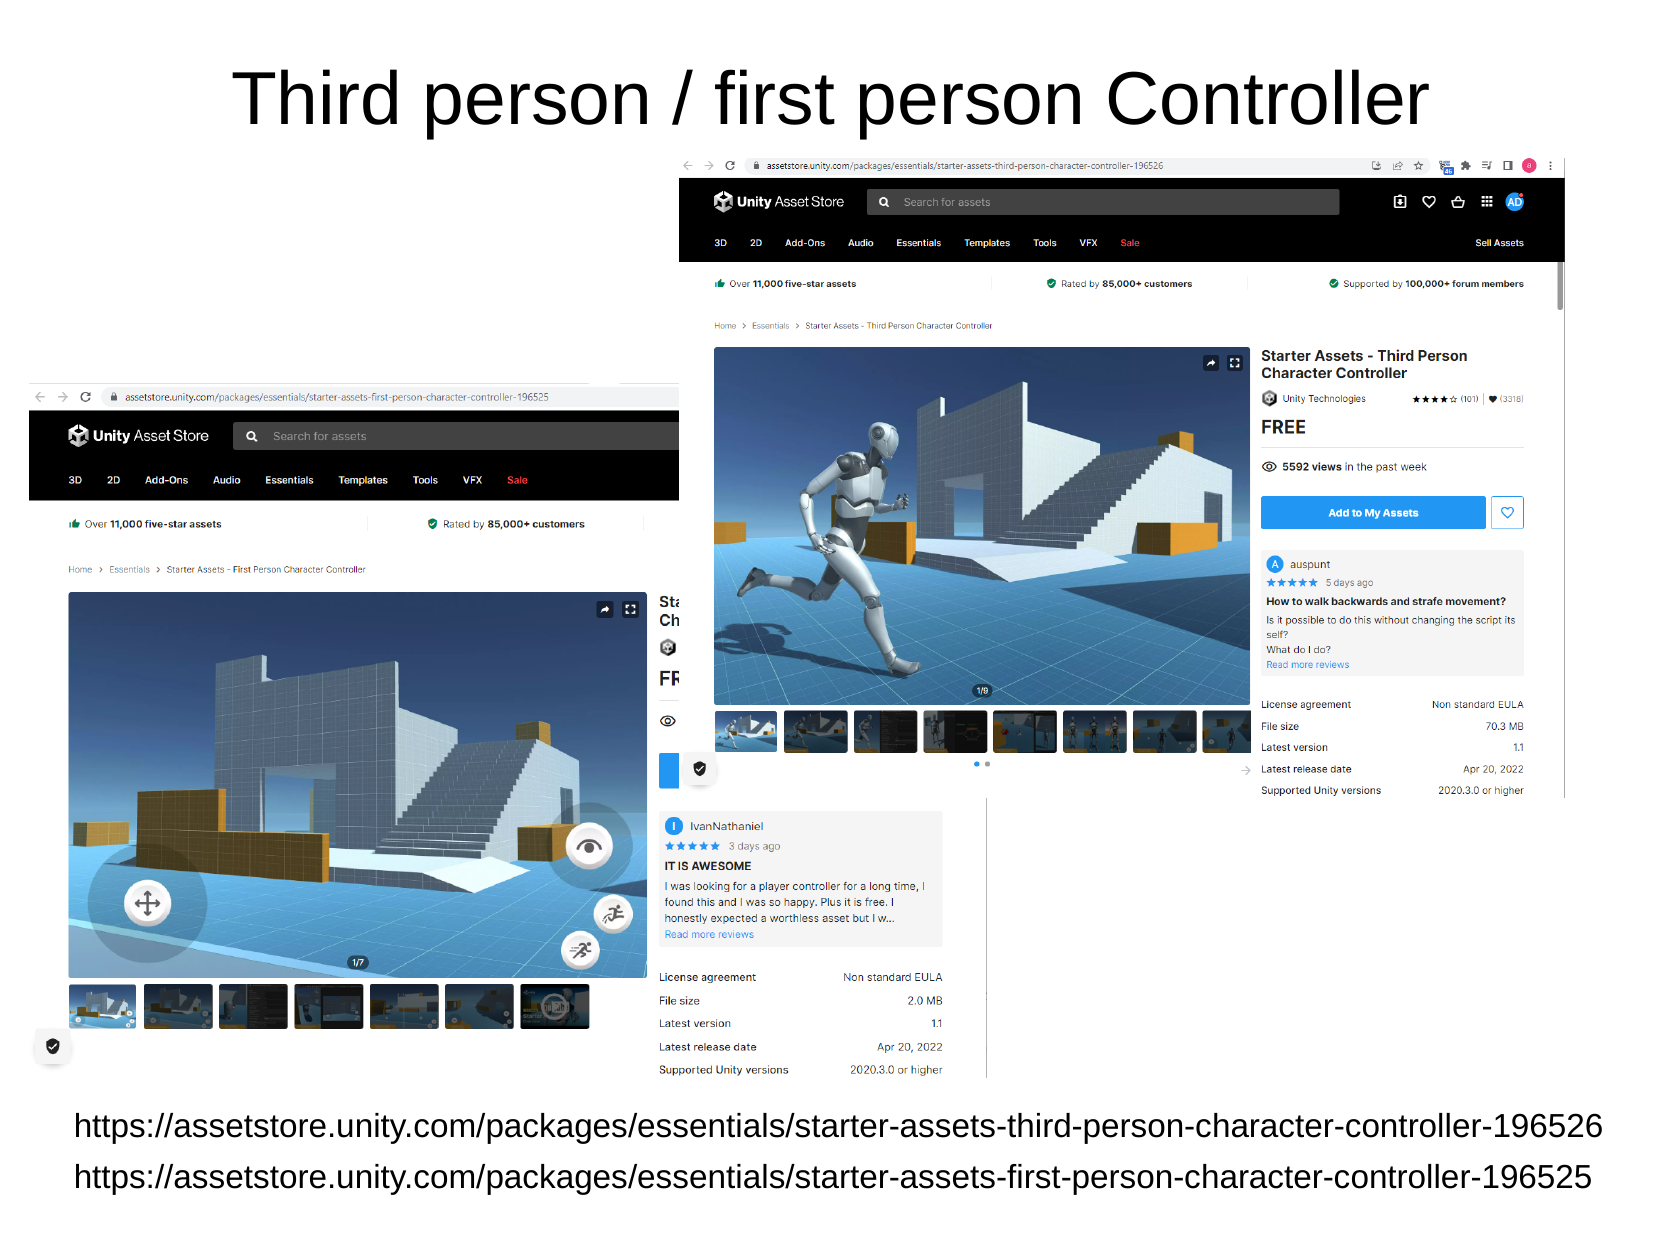

Third person / first person Controller
https://assetstore.unity.com/packages/essentials/starter-assets-third-person-character-controller-196526
https://assetstore.unity.com/packages/essentials/starter-assets-first-person-character-controller-196525